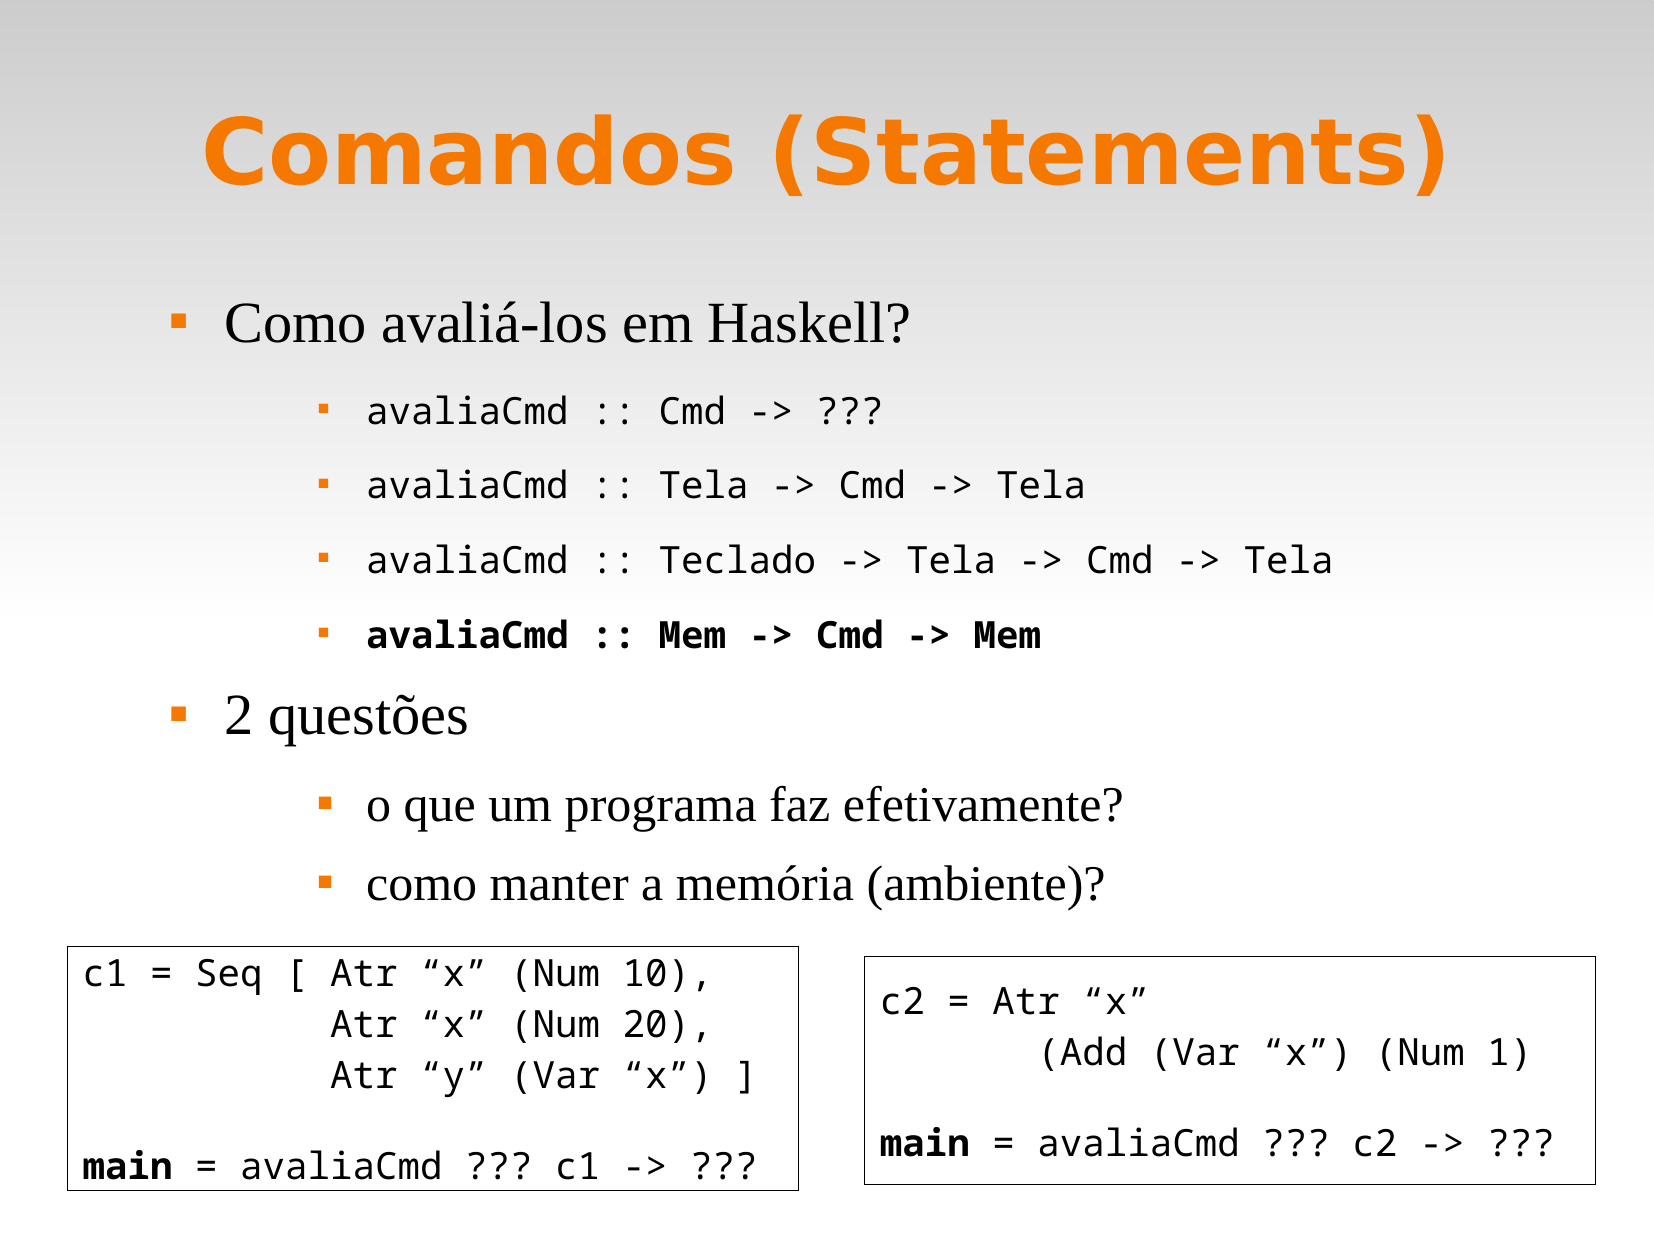

# Comandos (Statements)
Como avaliá-los em Haskell?
avaliaCmd :: Cmd -> ???
avaliaCmd :: Tela -> Cmd -> Tela
avaliaCmd :: Teclado -> Tela -> Cmd -> Tela
avaliaCmd :: Mem -> Cmd -> Mem
2 questões
o que um programa faz efetivamente?
como manter a memória (ambiente)?
c1 = Seq [ Atr “x” (Num 10),
 Atr “x” (Num 20),
 Atr “y” (Var “x”) ]
main = avaliaCmd ??? c1 -> ???
c2 = Atr “x”
 (Add (Var “x”) (Num 1)
main = avaliaCmd ??? c2 -> ???